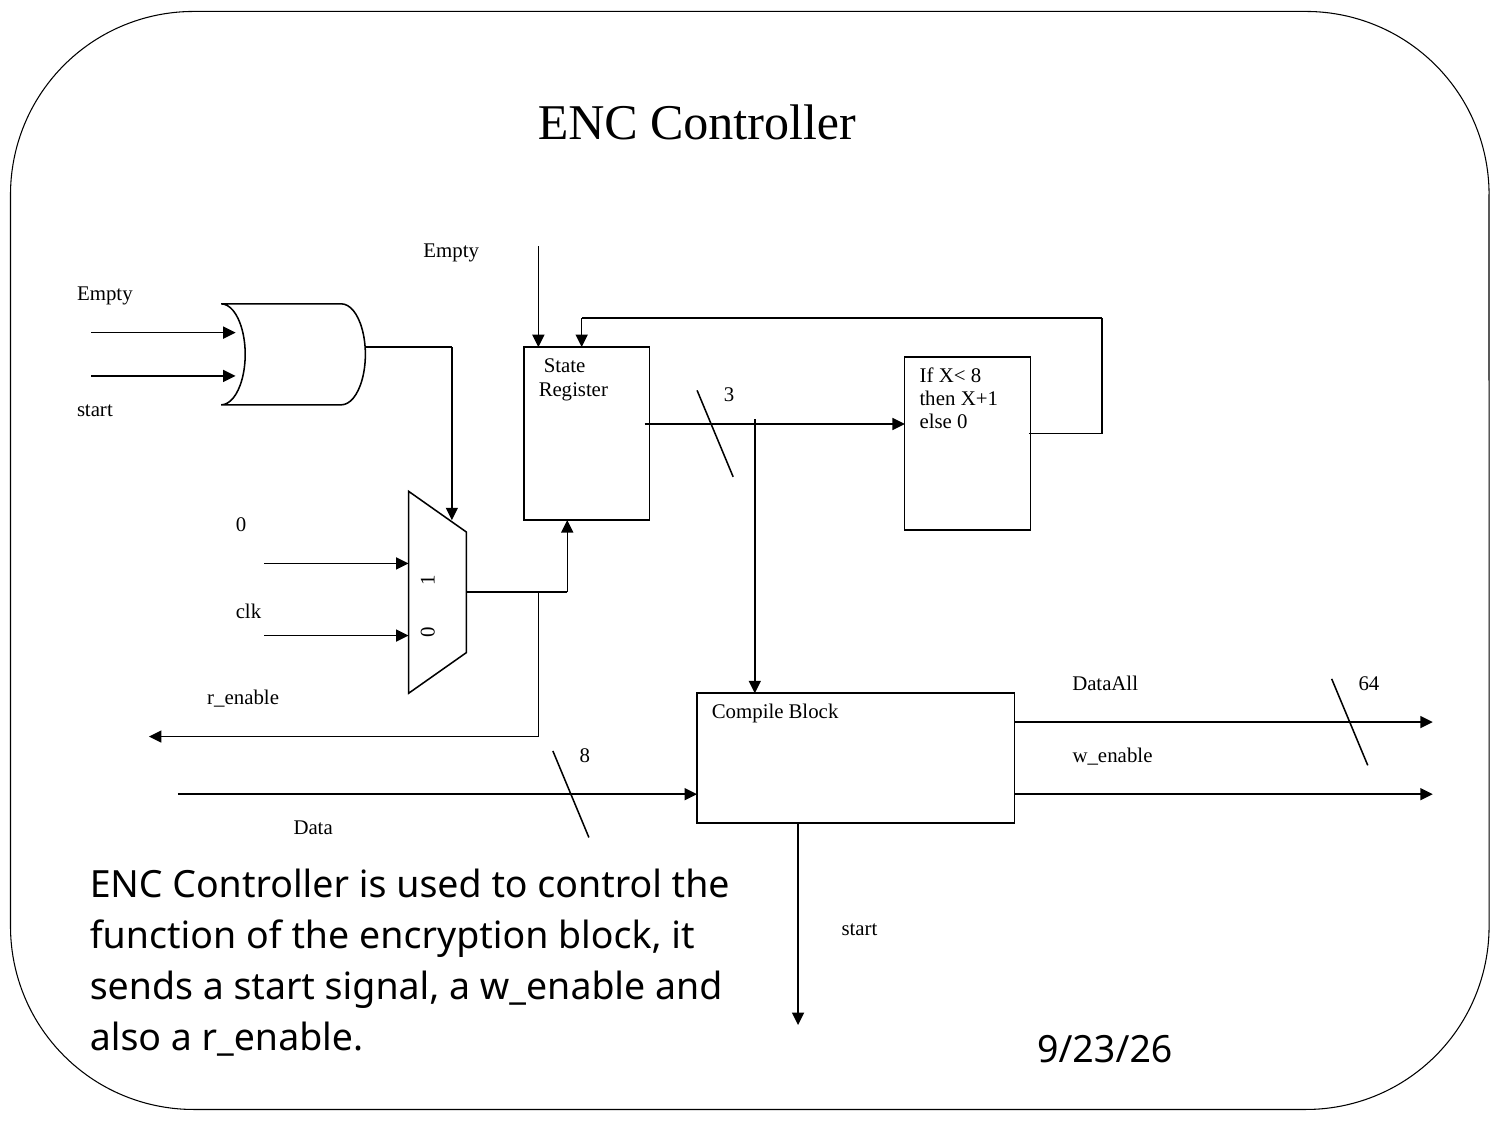

ENC Controller
Empty
Empty
 State Register
If X< 8 then X+1 else 0
3
start
0
0 1
clk
DataAll
64
r_enable
Compile Block
8
w_enable
Data
start
ENC Controller is used to control the function of the encryption block, it sends a start signal, a w_enable and also a r_enable.